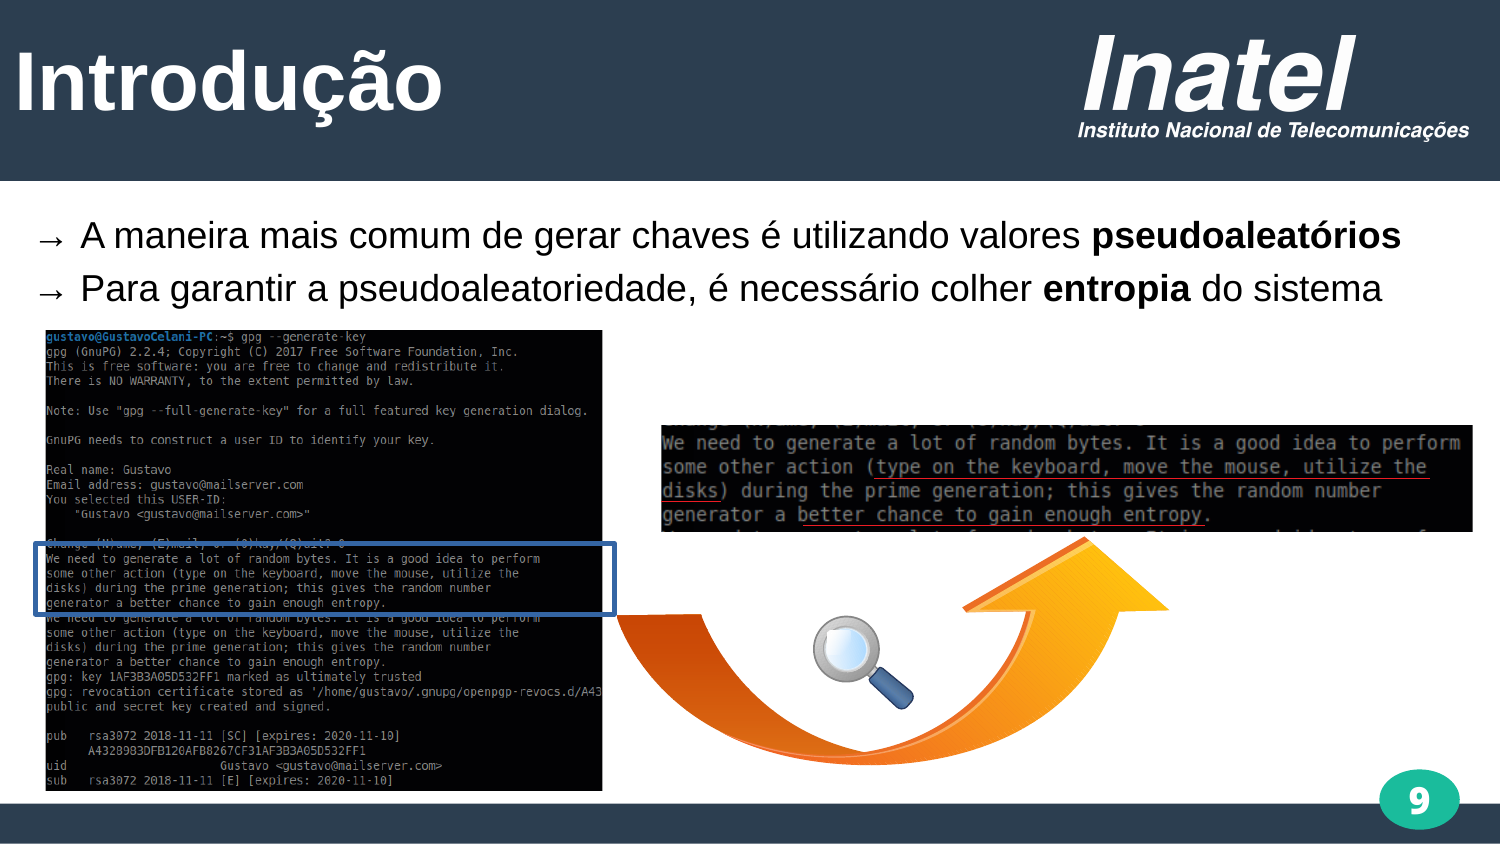

Introdução
→ A maneira mais comum de gerar chaves é utilizando valores pseudoaleatórios
→ Para garantir a pseudoaleatoriedade, é necessário colher entropia do sistema
9